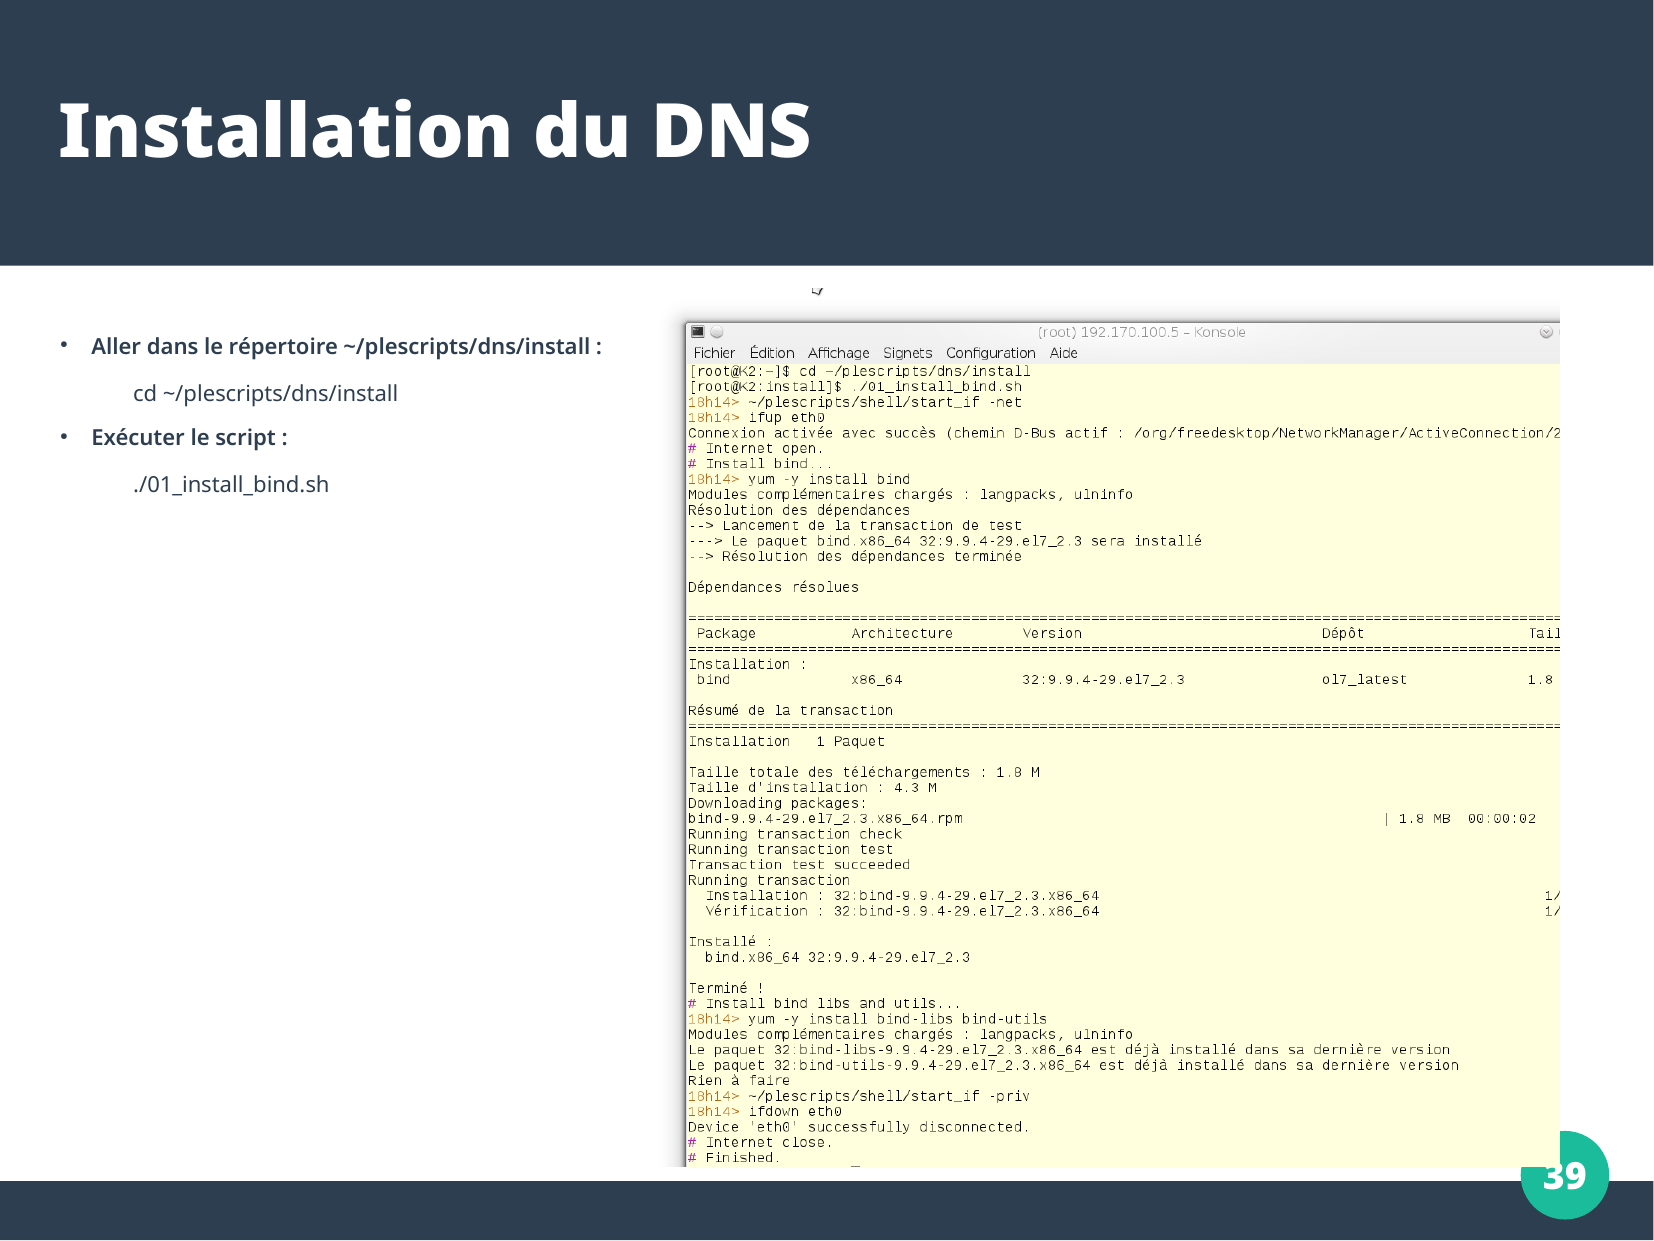

# Installation du DNS
Aller dans le répertoire ~/plescripts/dns/install :
cd ~/plescripts/dns/install
Exécuter le script :
./01_install_bind.sh
39